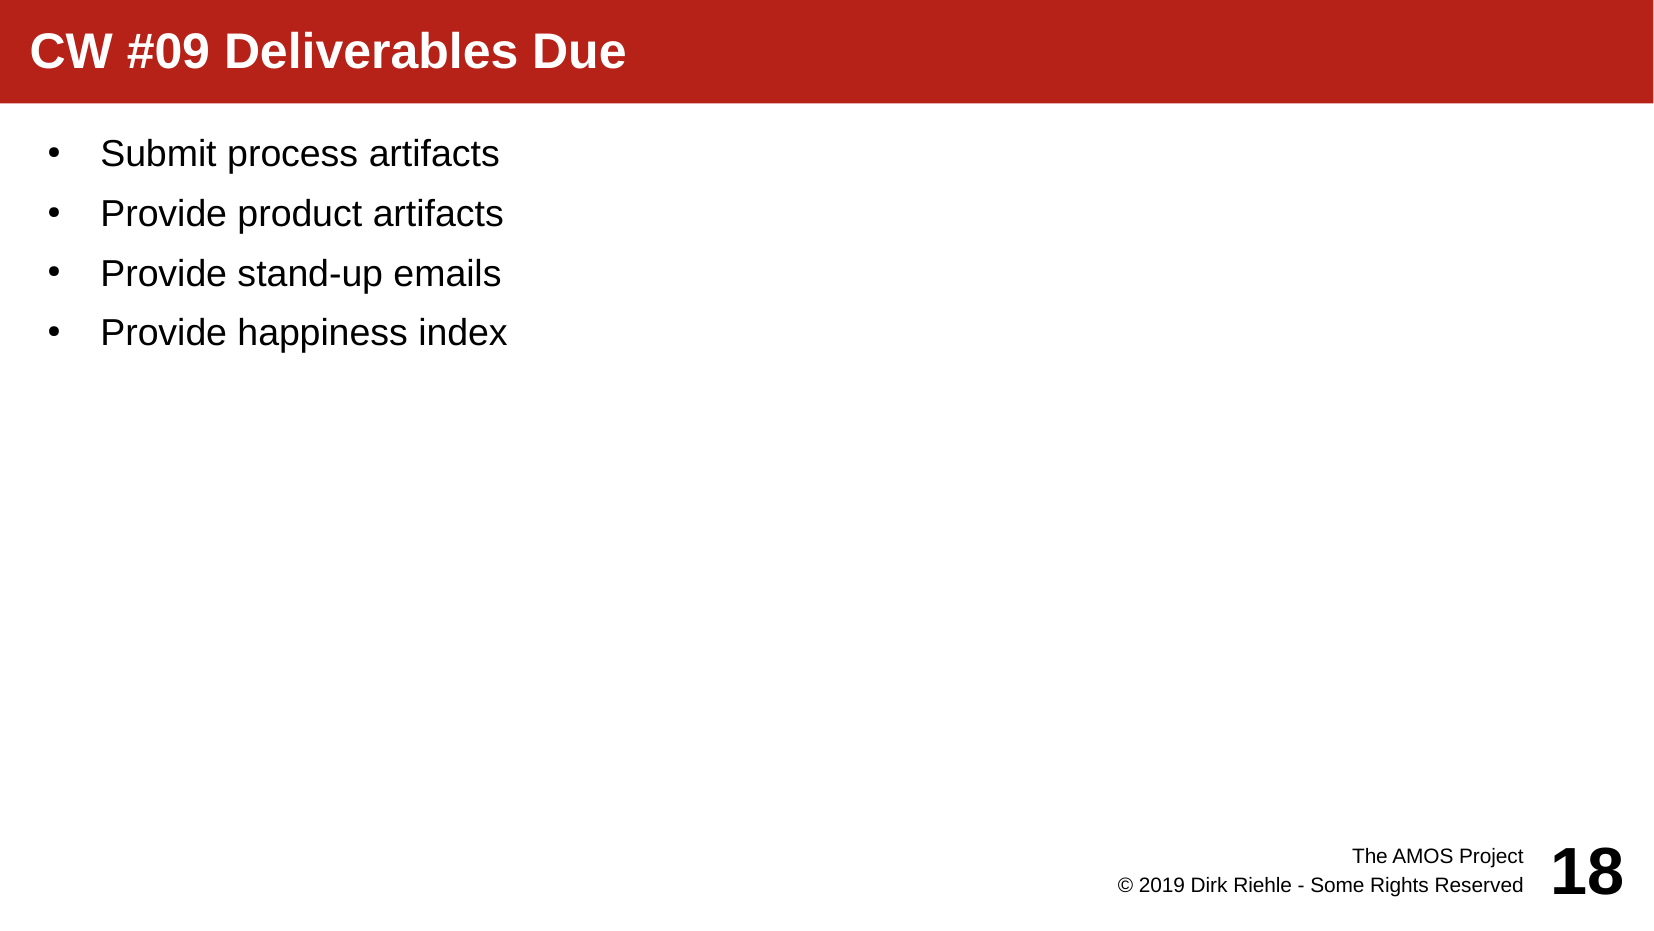

# CW #09 Deliverables Due
Submit process artifacts
Provide product artifacts
Provide stand-up emails
Provide happiness index
The AMOS Project
18
© 2019 Dirk Riehle - Some Rights Reserved